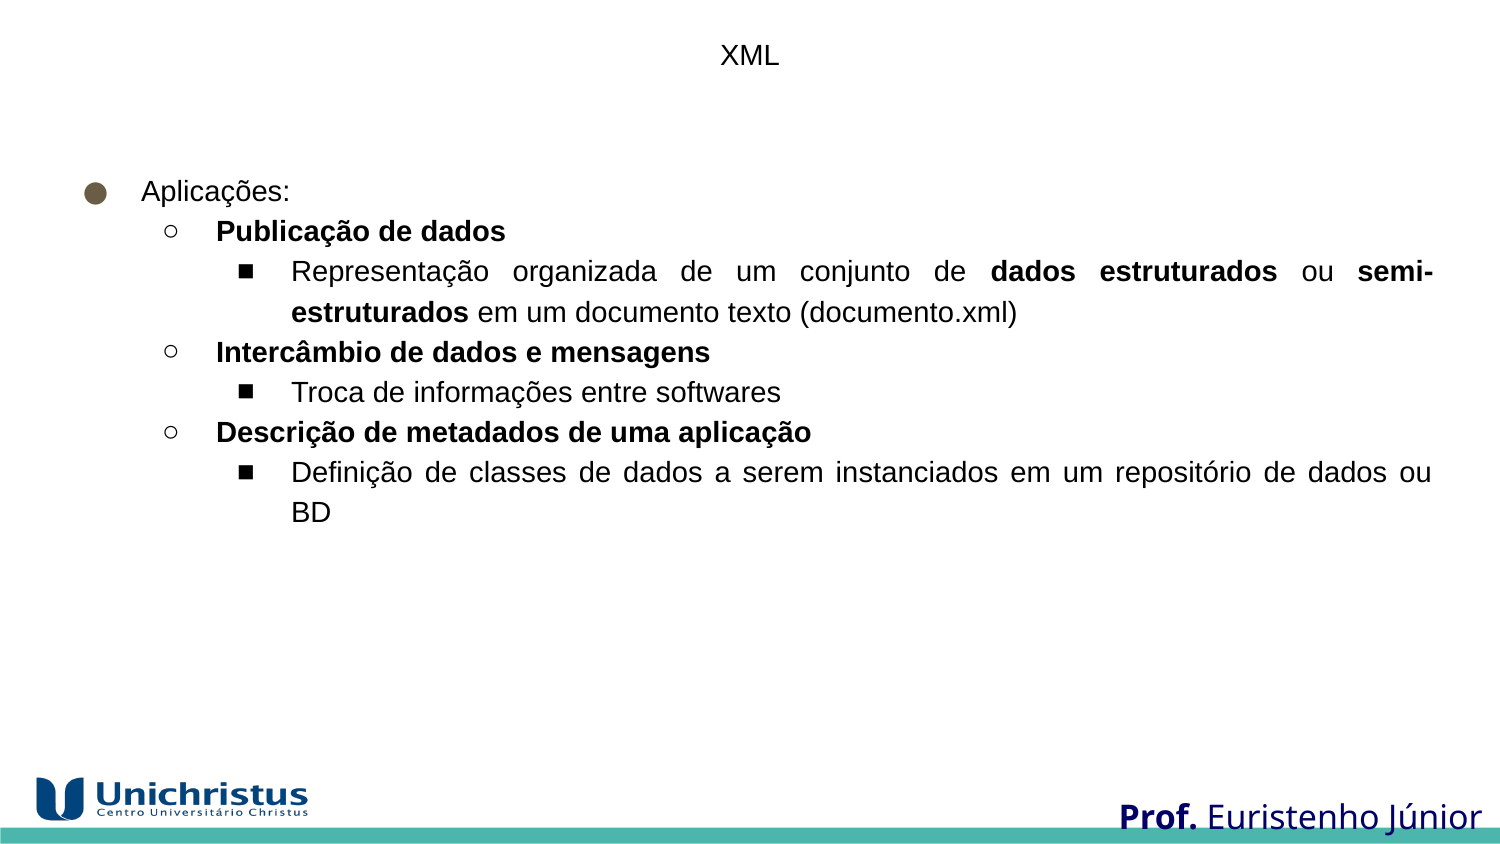

# XML
Aplicações:
Publicação de dados
Representação organizada de um conjunto de dados estruturados ou semi-estruturados em um documento texto (documento.xml)
Intercâmbio de dados e mensagens
Troca de informações entre softwares
Descrição de metadados de uma aplicação
Definição de classes de dados a serem instanciados em um repositório de dados ou BD